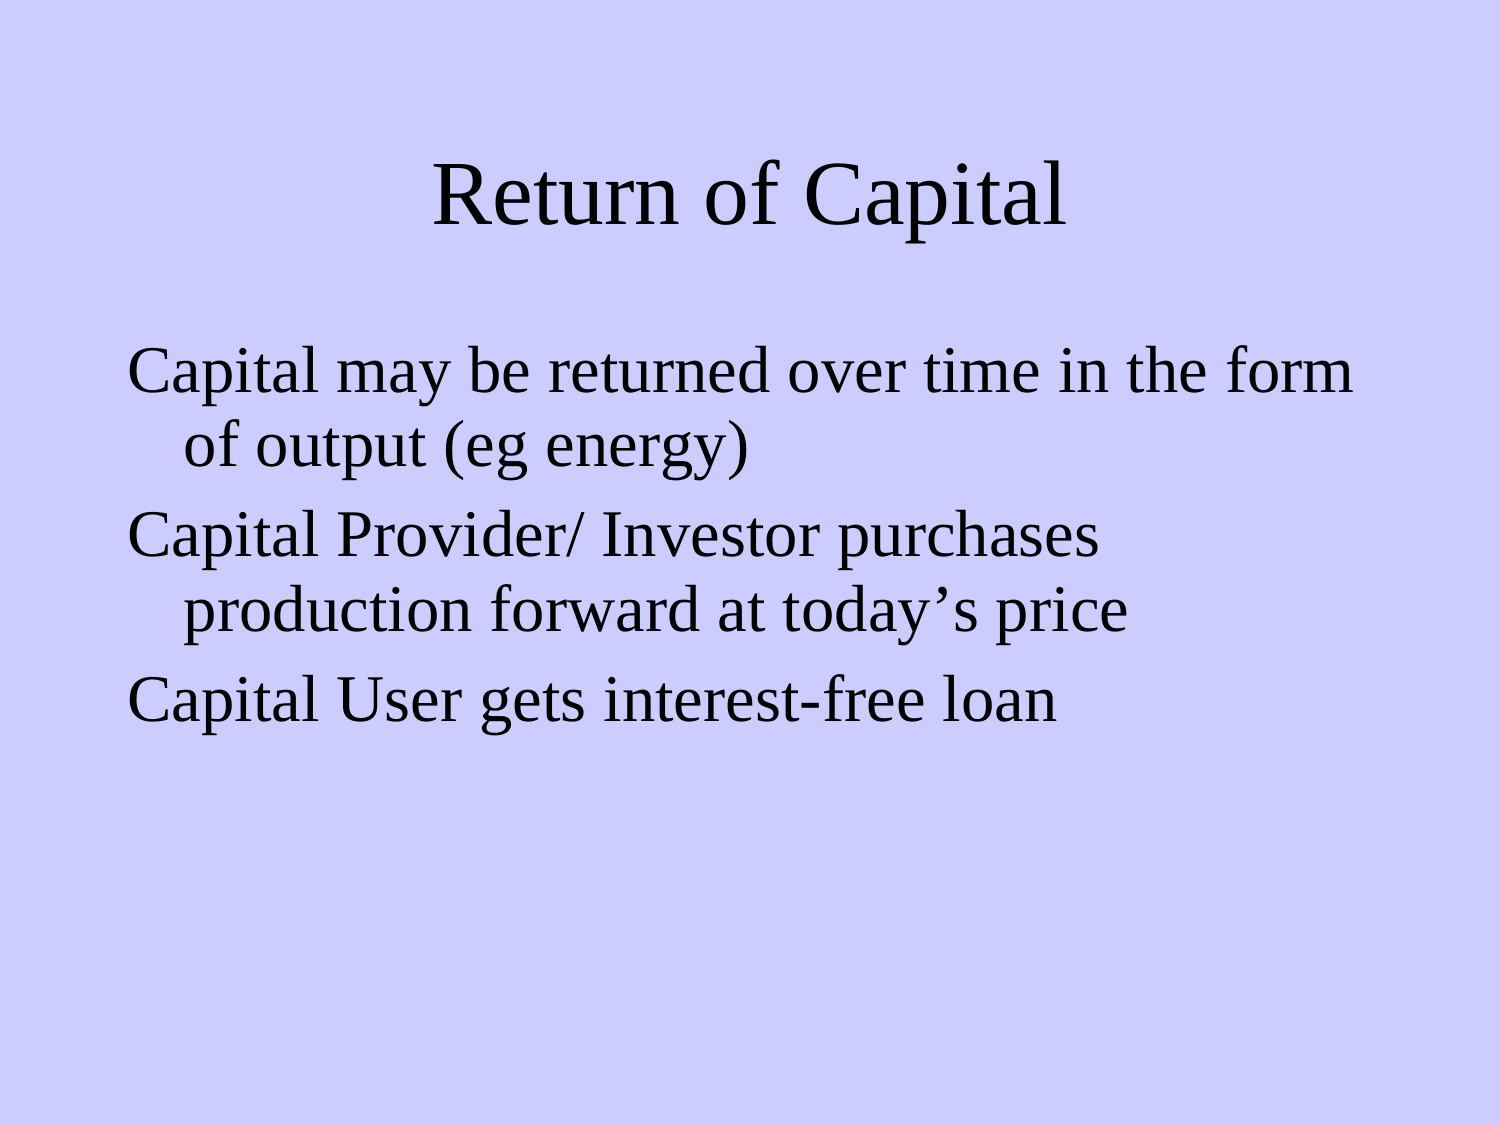

# Return of Capital
Capital may be returned over time in the form of output (eg energy)
Capital Provider/ Investor purchases production forward at today’s price
Capital User gets interest-free loan